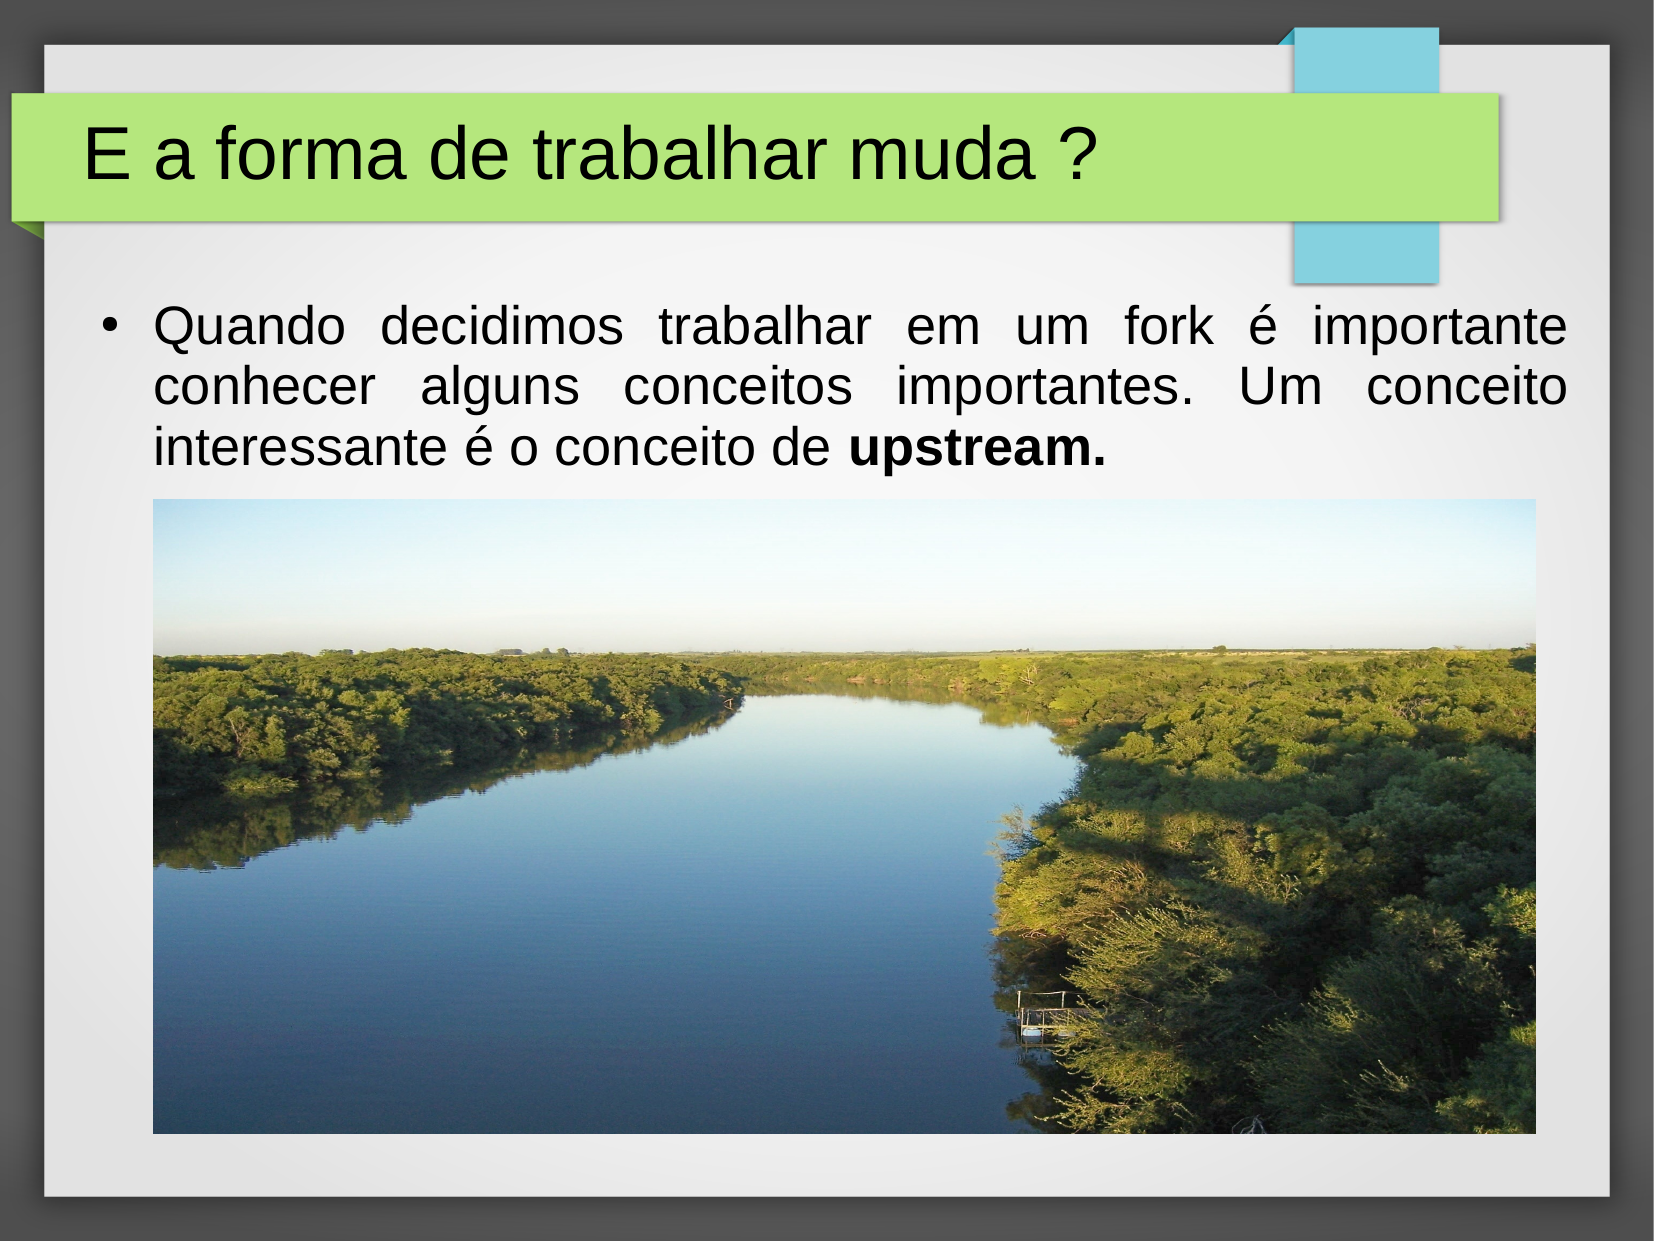

# E a forma de trabalhar muda ?
Quando decidimos trabalhar em um fork é importante conhecer alguns conceitos importantes. Um conceito interessante é o conceito de upstream.